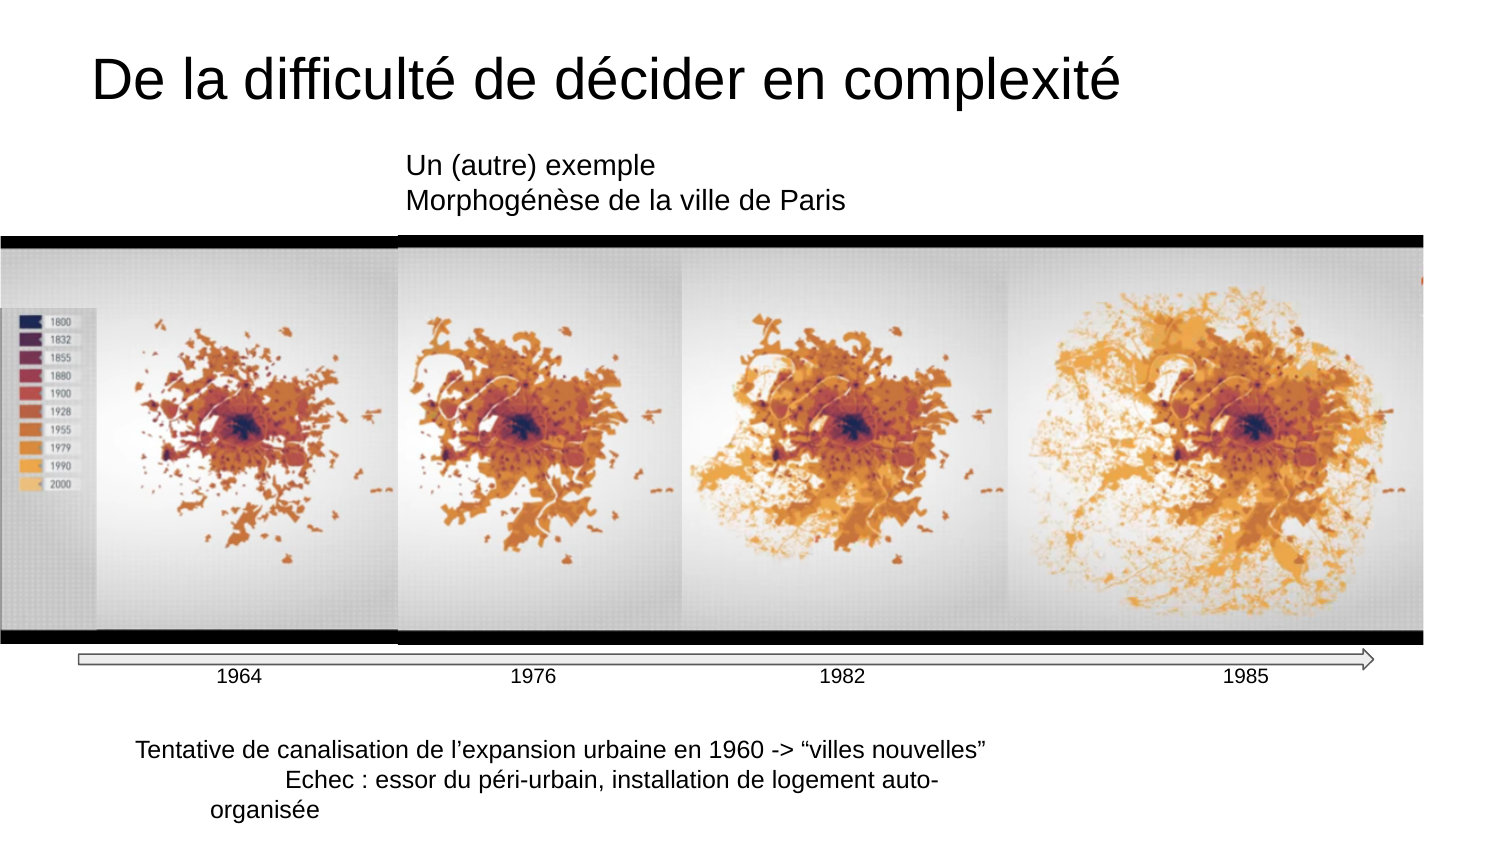

# De la difficulté de décider en complexité
Un (autre) exemple
Morphogénèse de la ville de Paris
1964
1976
1982
1985
Tentative de canalisation de l’expansion urbaine en 1960 -> “villes nouvelles”
Echec : essor du péri-urbain, installation de logement auto-organisée